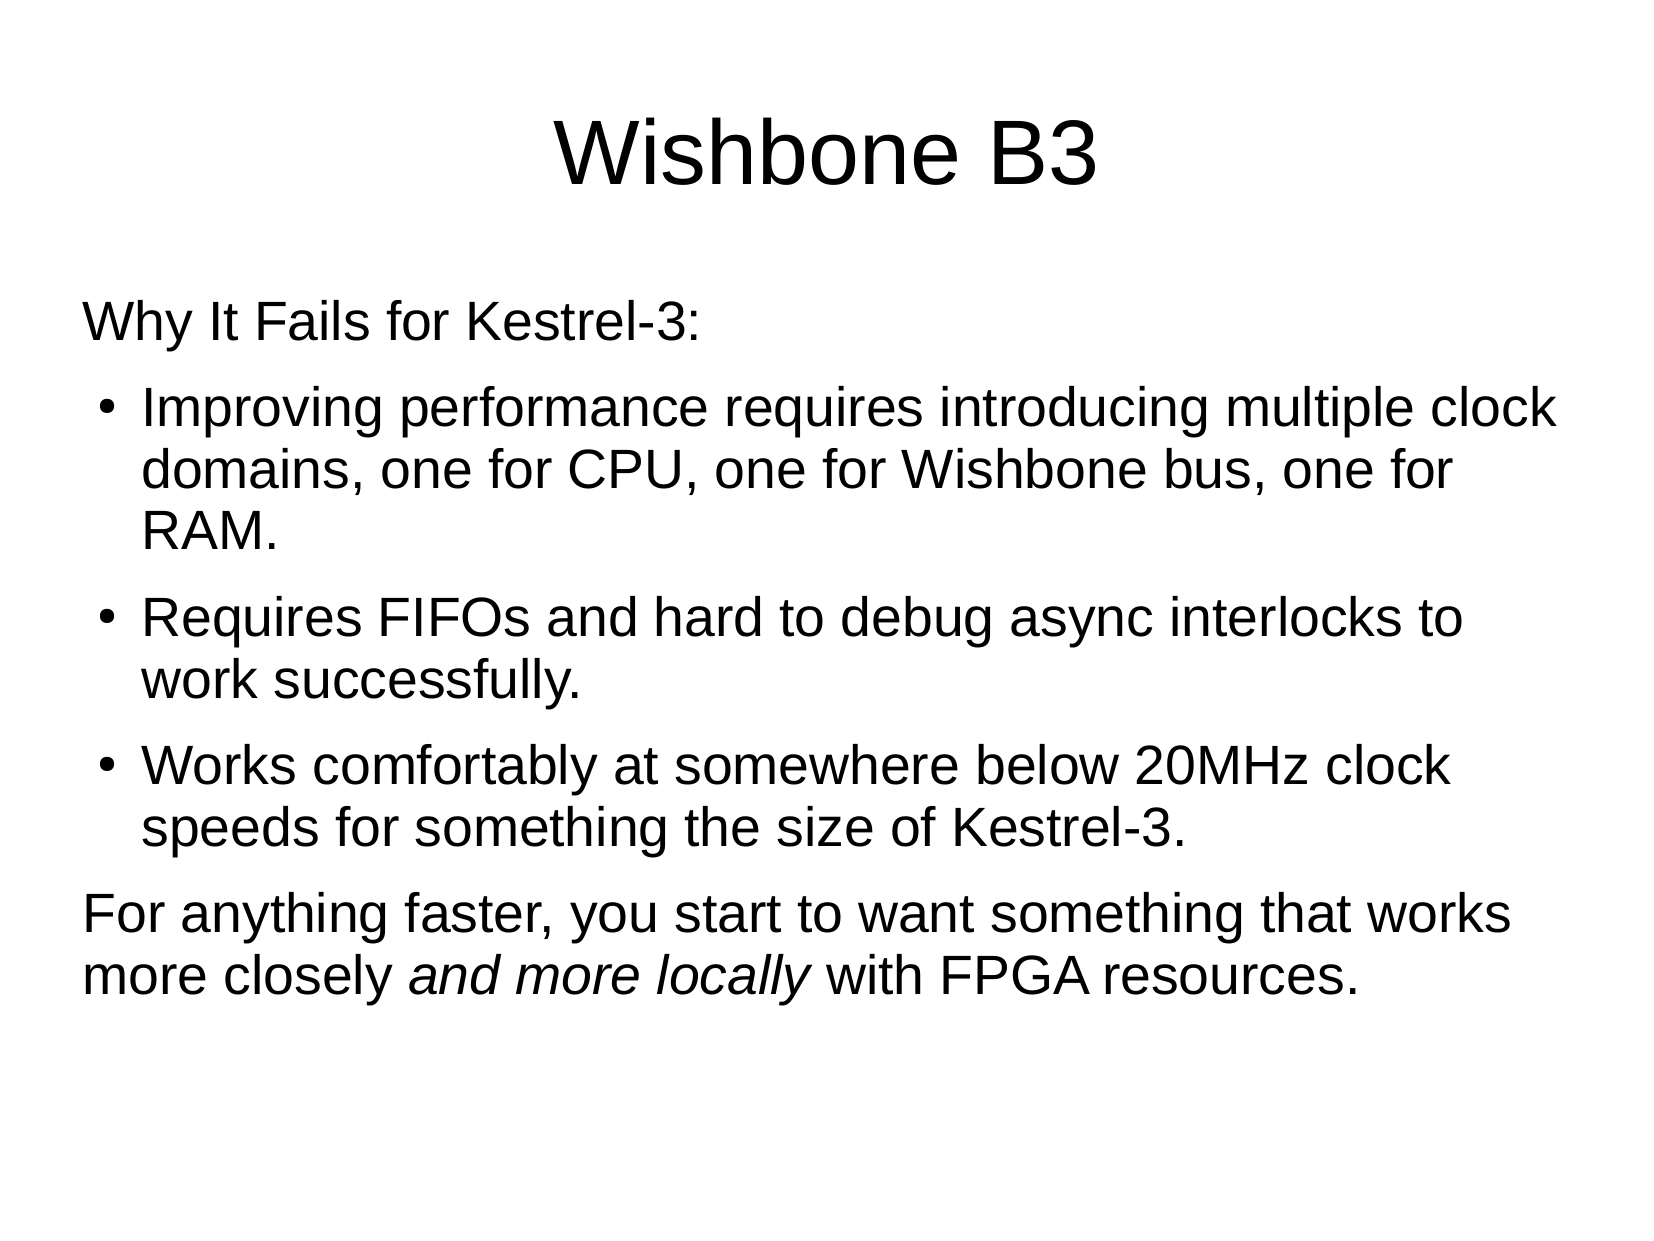

# Wishbone B3
Why It Fails for Kestrel-3:
Improving performance requires introducing multiple clock domains, one for CPU, one for Wishbone bus, one for RAM.
Requires FIFOs and hard to debug async interlocks to work successfully.
Works comfortably at somewhere below 20MHz clock speeds for something the size of Kestrel-3.
For anything faster, you start to want something that works more closely and more locally with FPGA resources.